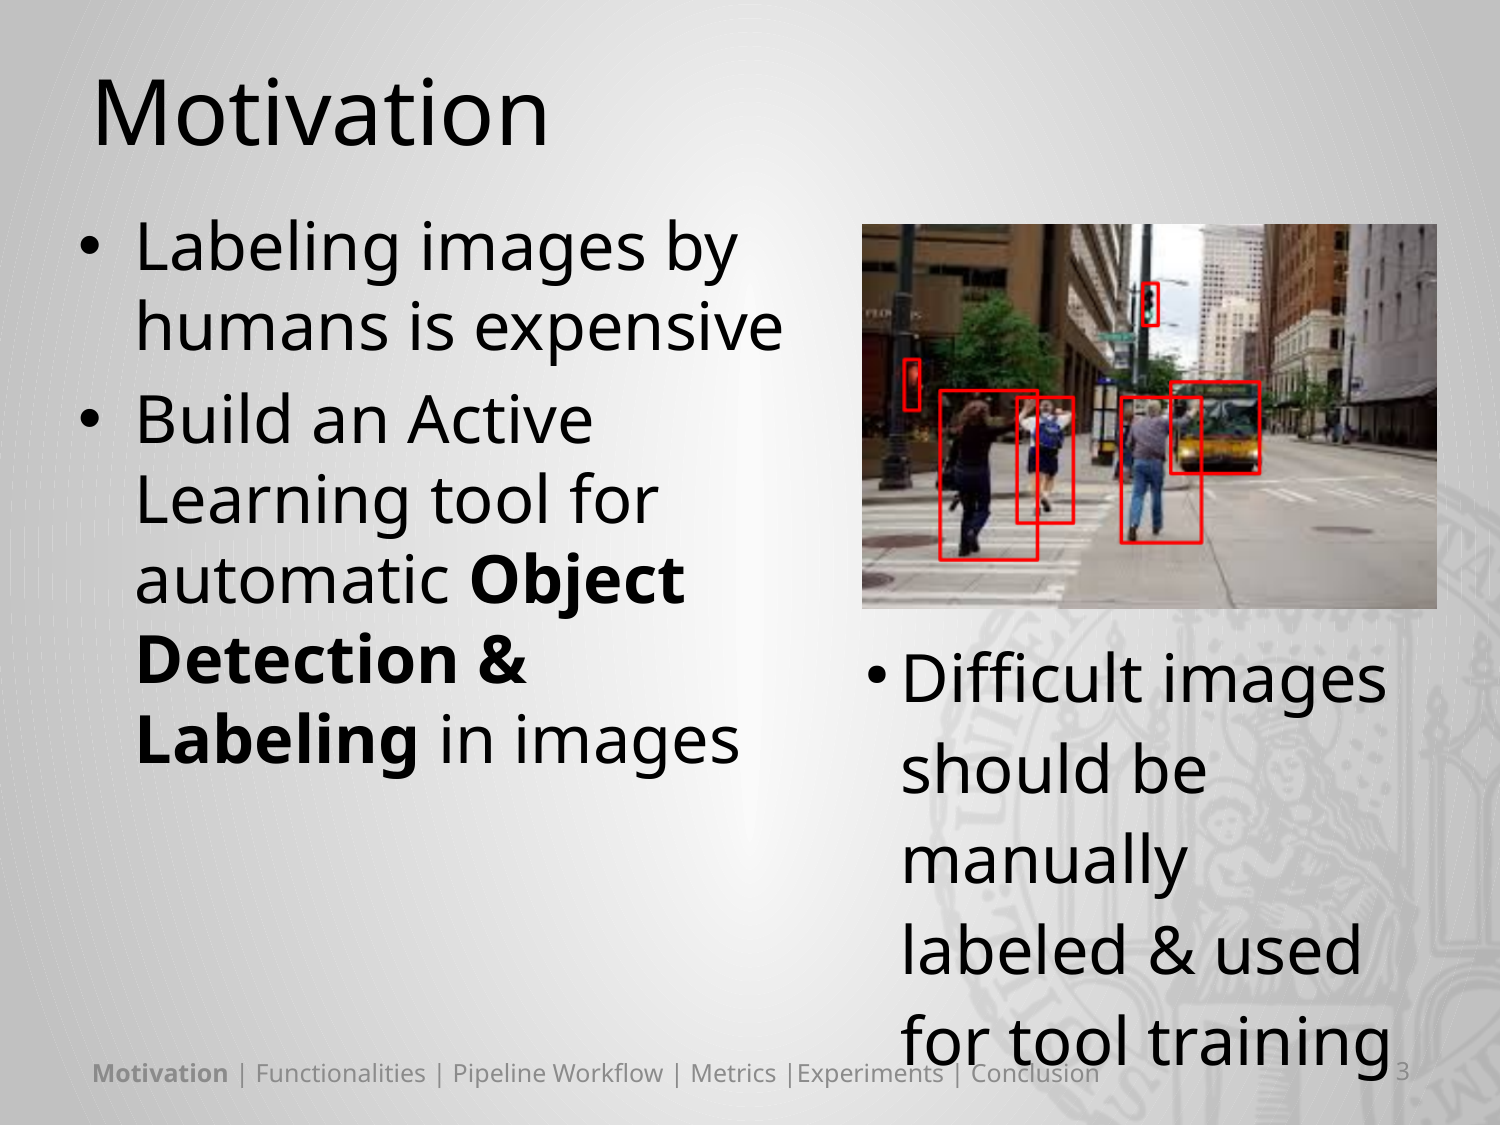

# Motivation
Labeling images by humans is expensive
Build an Active Learning tool for automatic Object Detection & Labeling in images
Difficult images should be manually labeled & used for tool training
Motivation | Functionalities | Pipeline Workflow | Metrics |Experiments | Conclusion